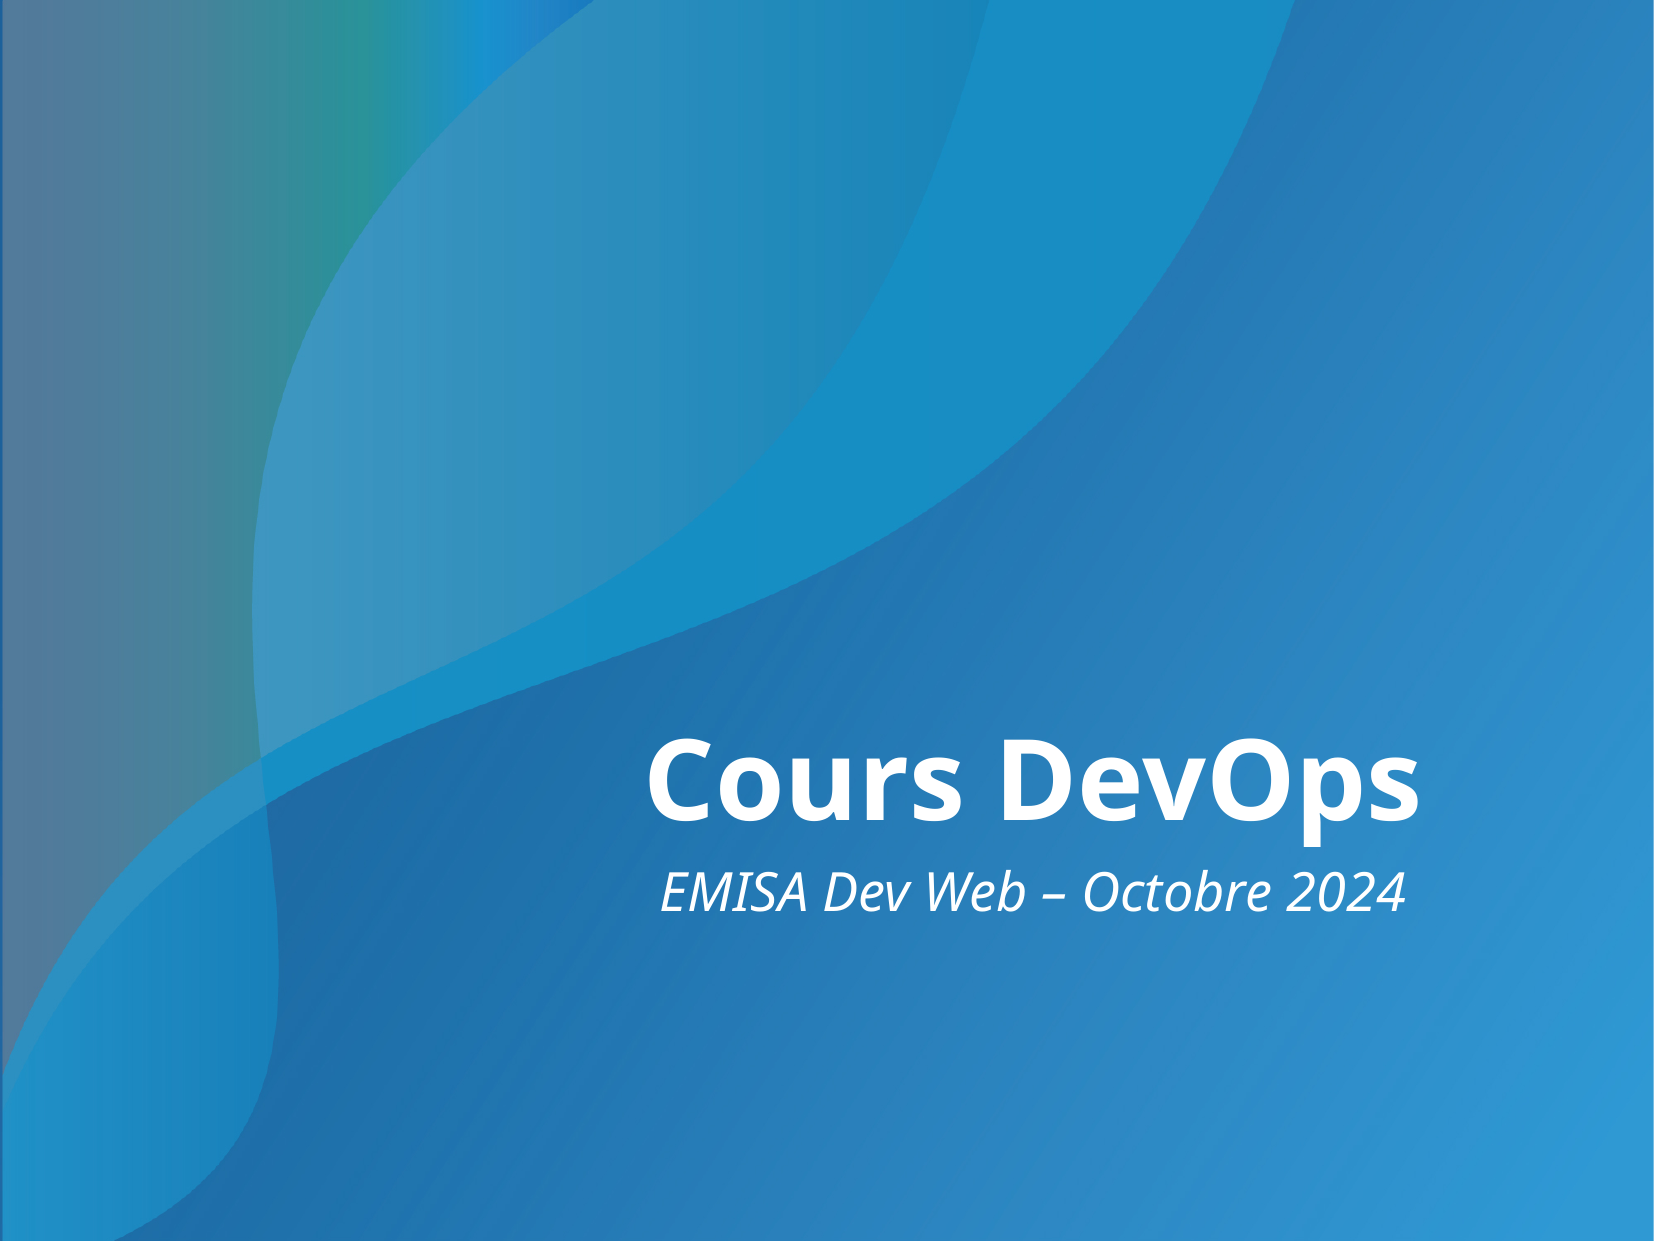

# Cours DevOps EMISA Dev Web – Octobre 2024